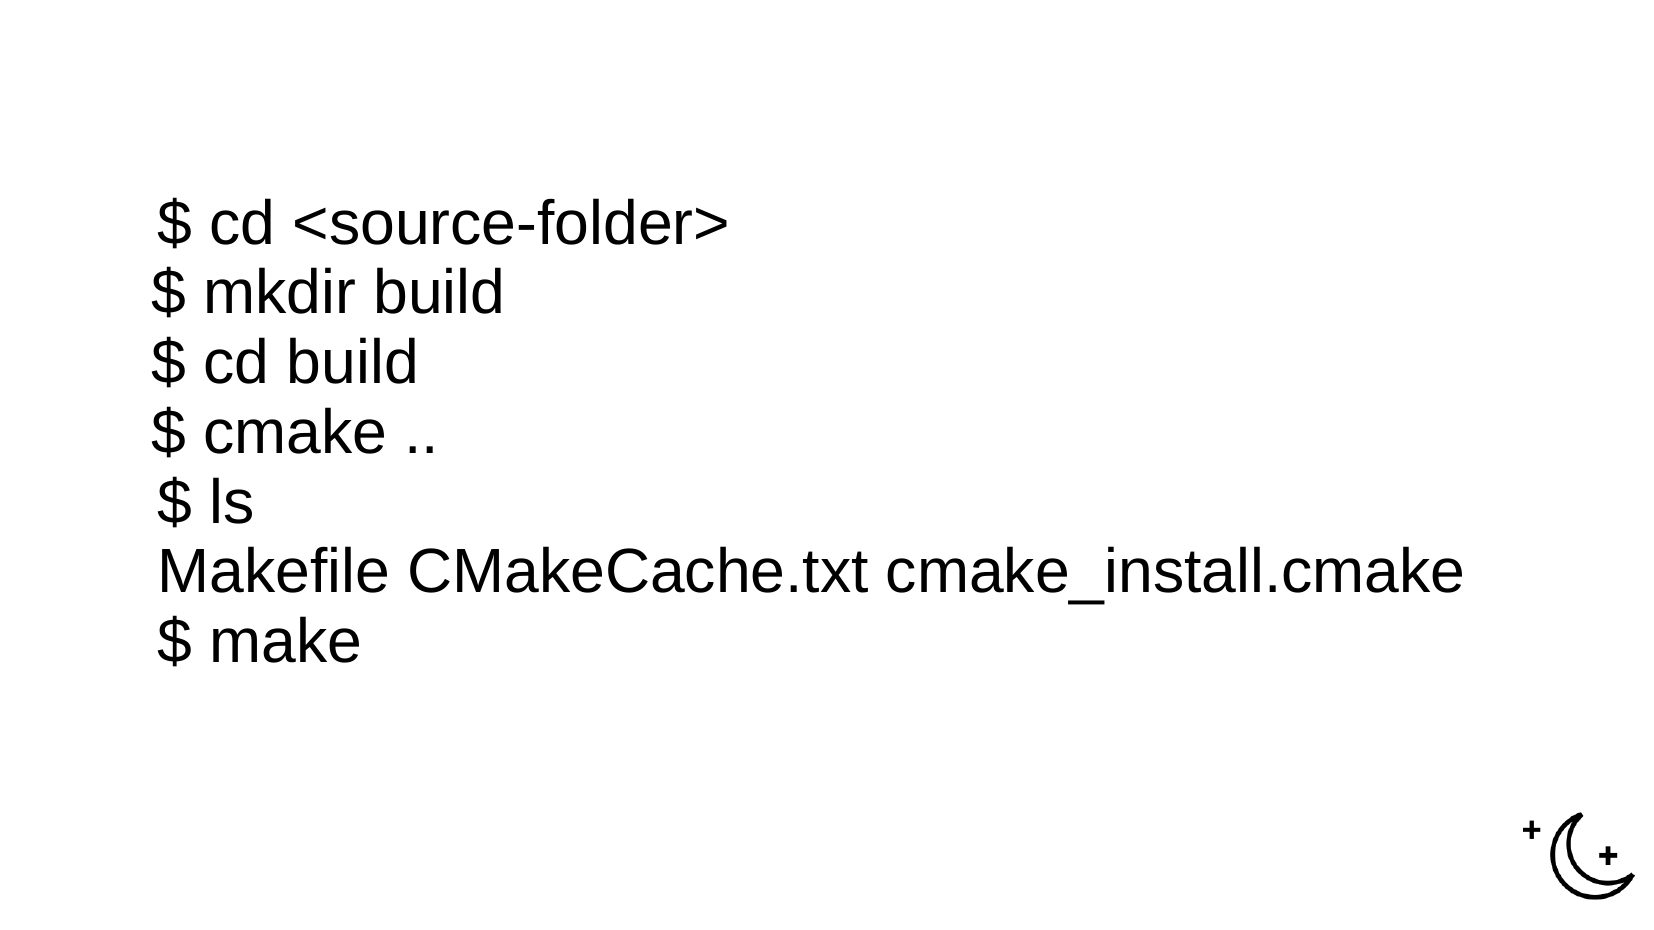

# $ cd <source-folder>
 $ mkdir build
 $ cd build
 $ cmake ..
	$ ls
	Makefile CMakeCache.txt cmake_install.cmake
	$ make